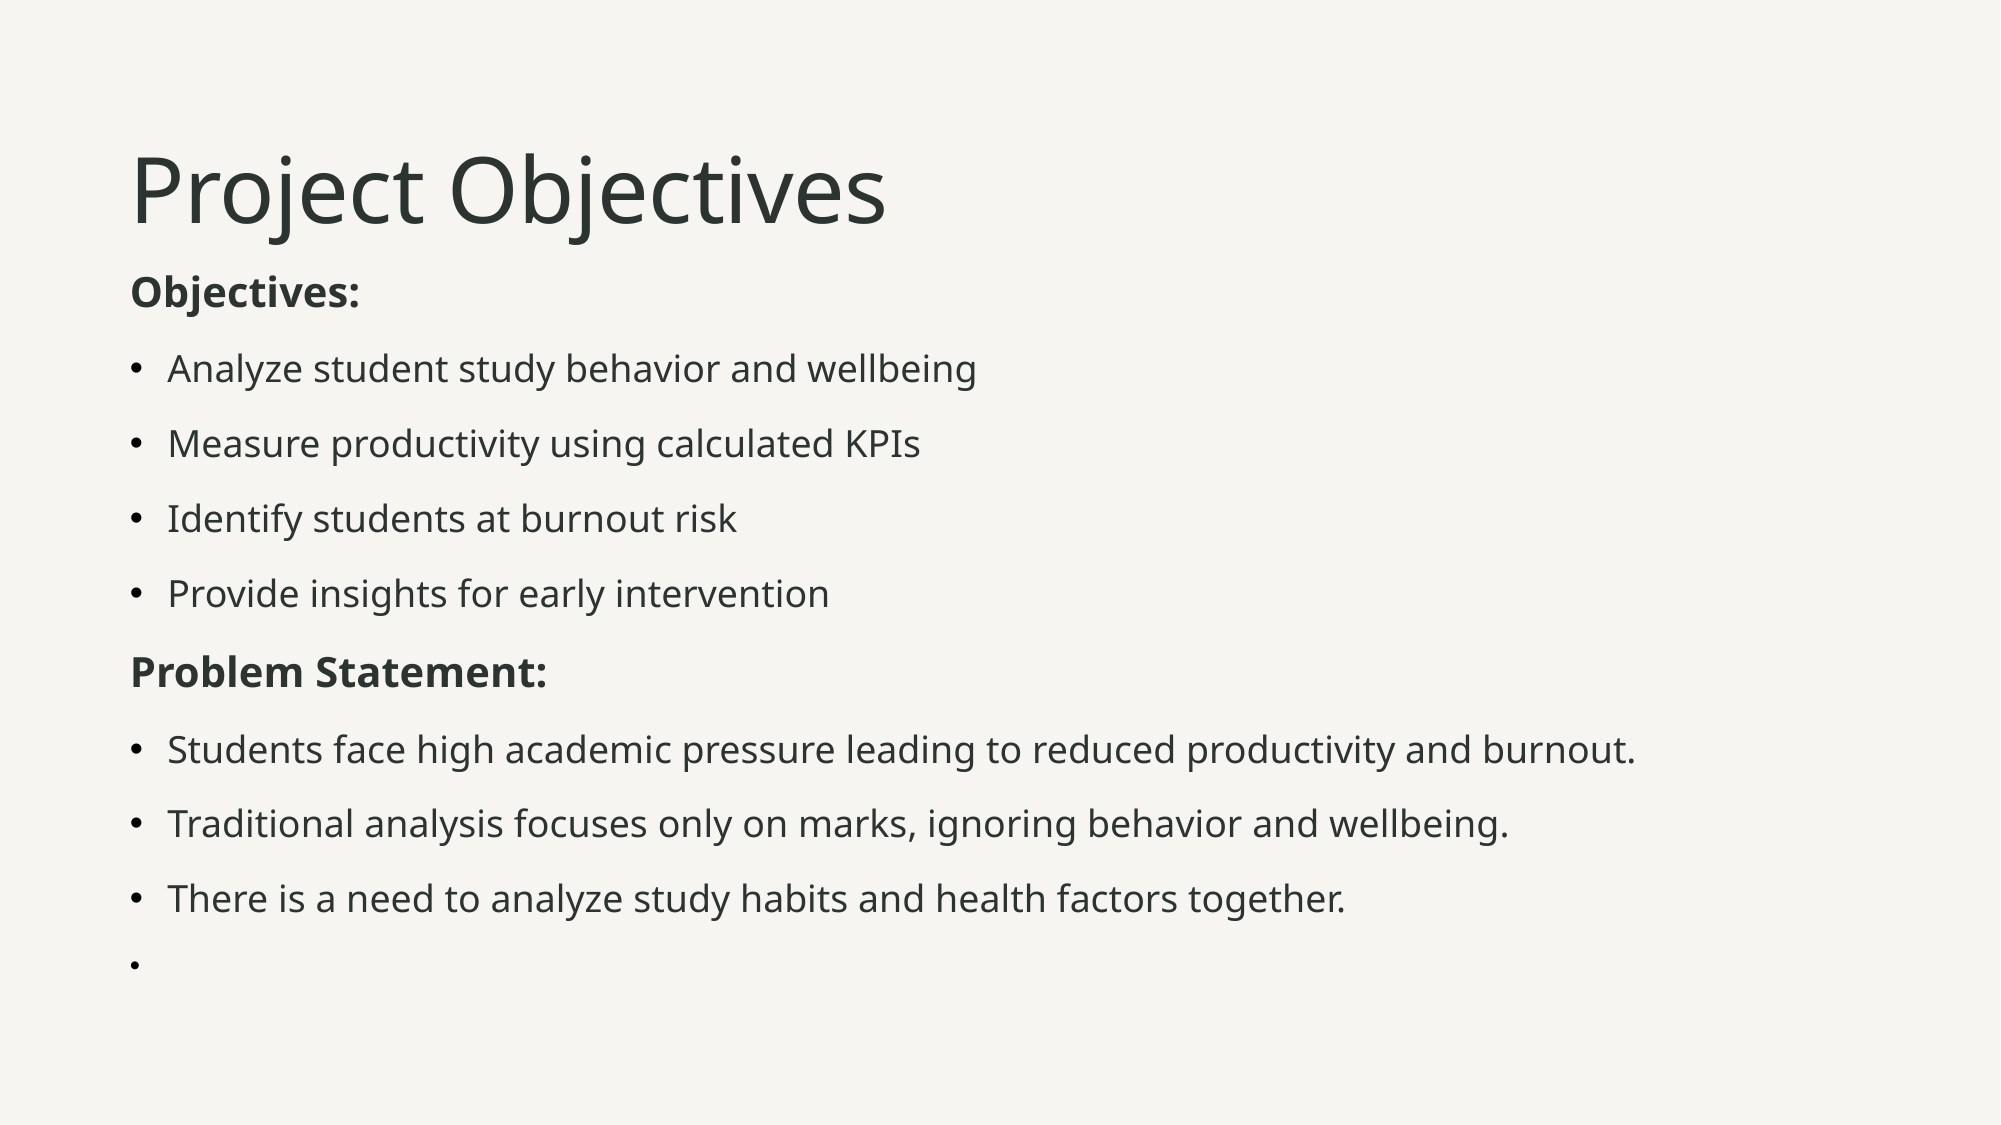

# Project Objectives
Objectives:
Analyze student study behavior and wellbeing
Measure productivity using calculated KPIs
Identify students at burnout risk
Provide insights for early intervention
Problem Statement:
Students face high academic pressure leading to reduced productivity and burnout.
Traditional analysis focuses only on marks, ignoring behavior and wellbeing.
There is a need to analyze study habits and health factors together.